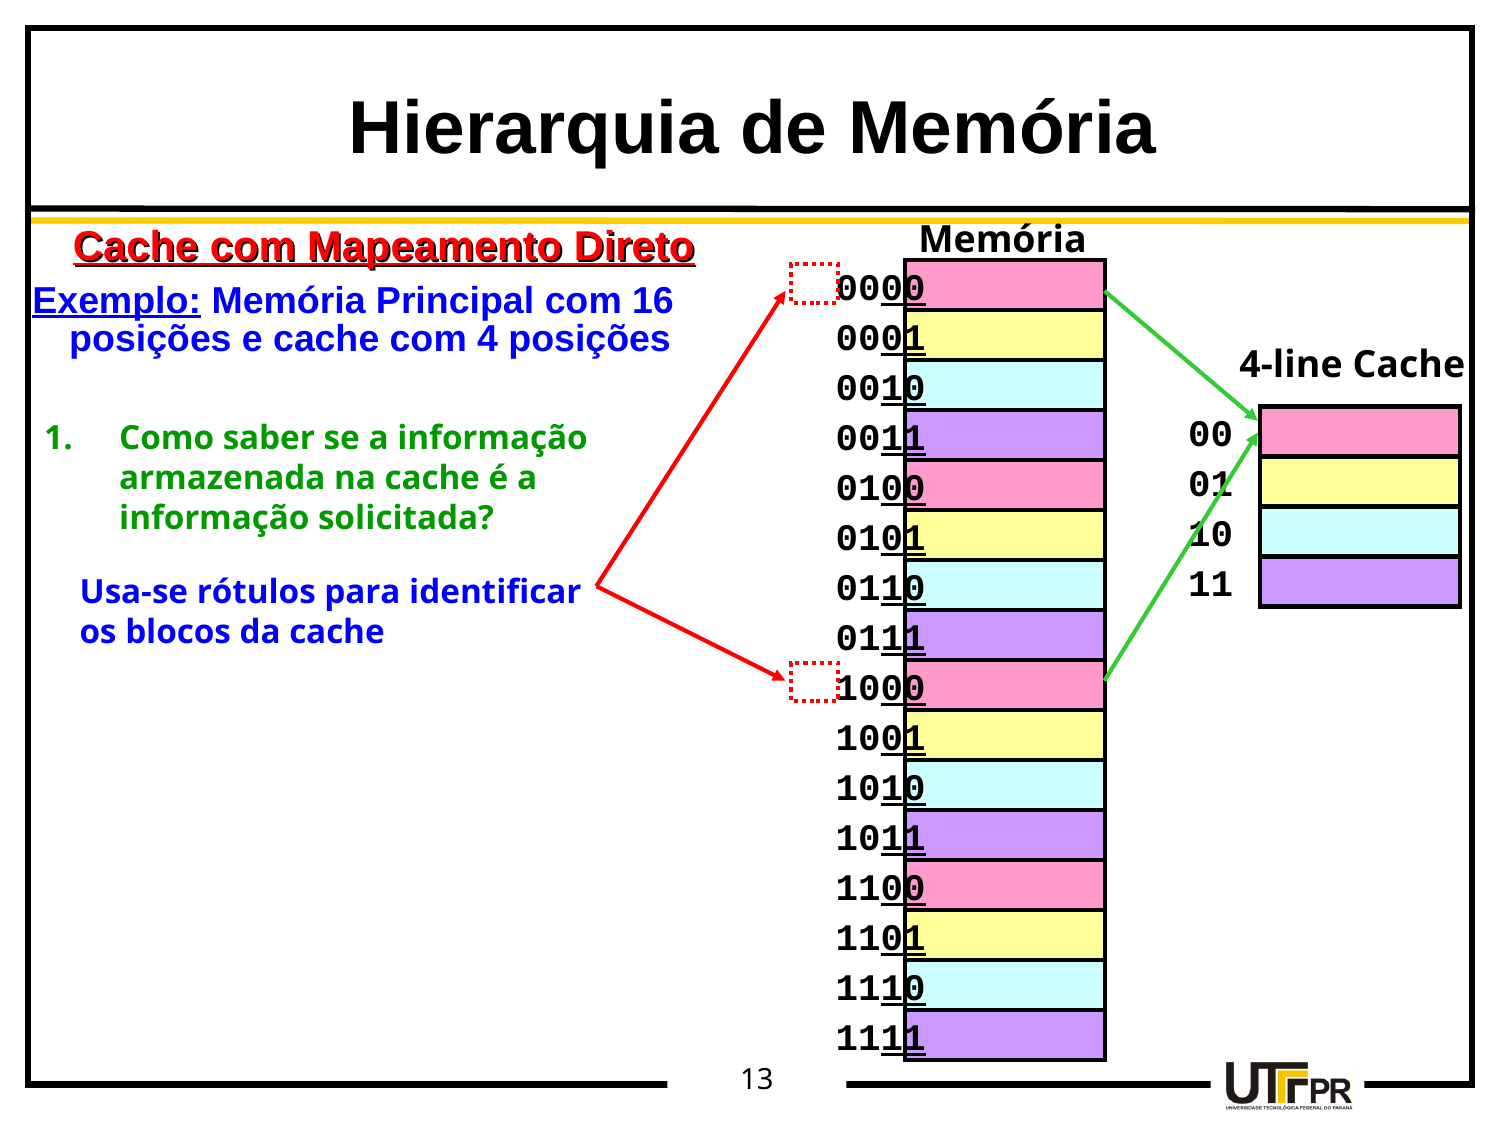

Hierarquia de Memória
Memória
# Cache com Mapeamento Direto
Exemplo: Memória Principal com 16 posições e cache com 4 posições
0000
0001
4-line Cache
0010
00
Como saber se a informação armazenada na cache é a informação solicitada?
0011
01
0100
10
0101
11
0110
Usa-se rótulos para identificar os blocos da cache
0111
1000
1001
1010
1011
1100
1101
1110
1111